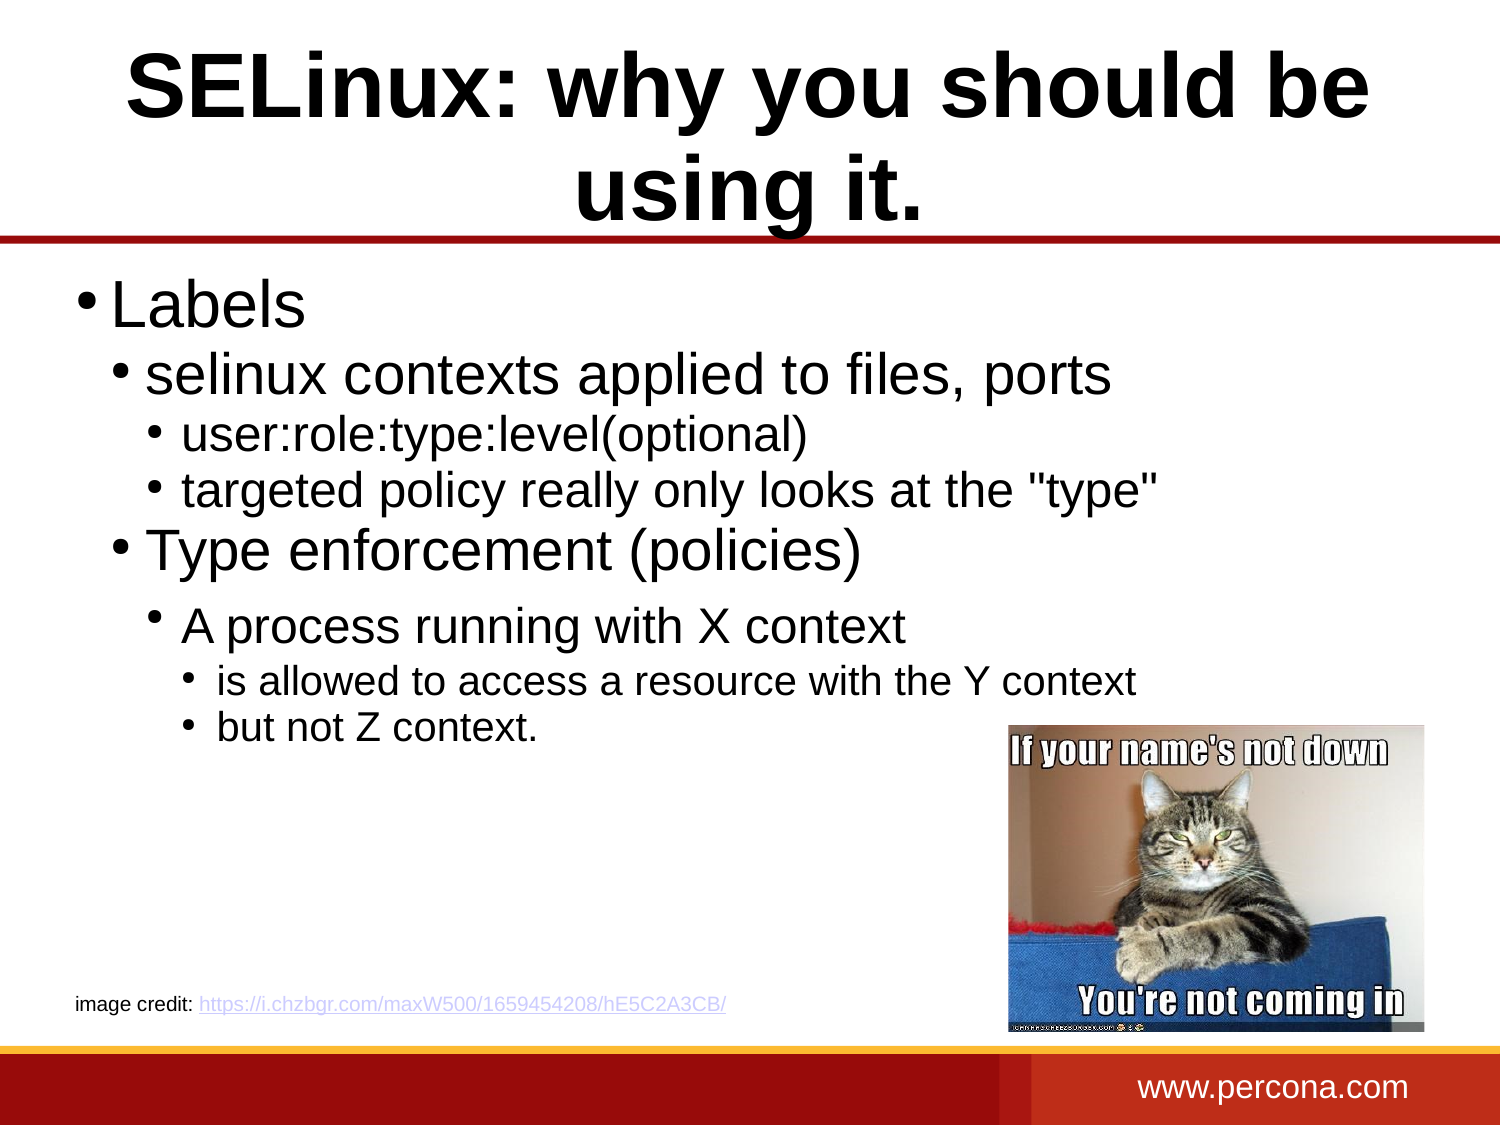

SELinux: why you should be using it.
Labels
selinux contexts applied to files, ports
user:role:type:level(optional)
targeted policy really only looks at the "type"
Type enforcement (policies)
A process running with X context
is allowed to access a resource with the Y context
but not Z context.
image credit: https://i.chzbgr.com/maxW500/1659454208/hE5C2A3CB/